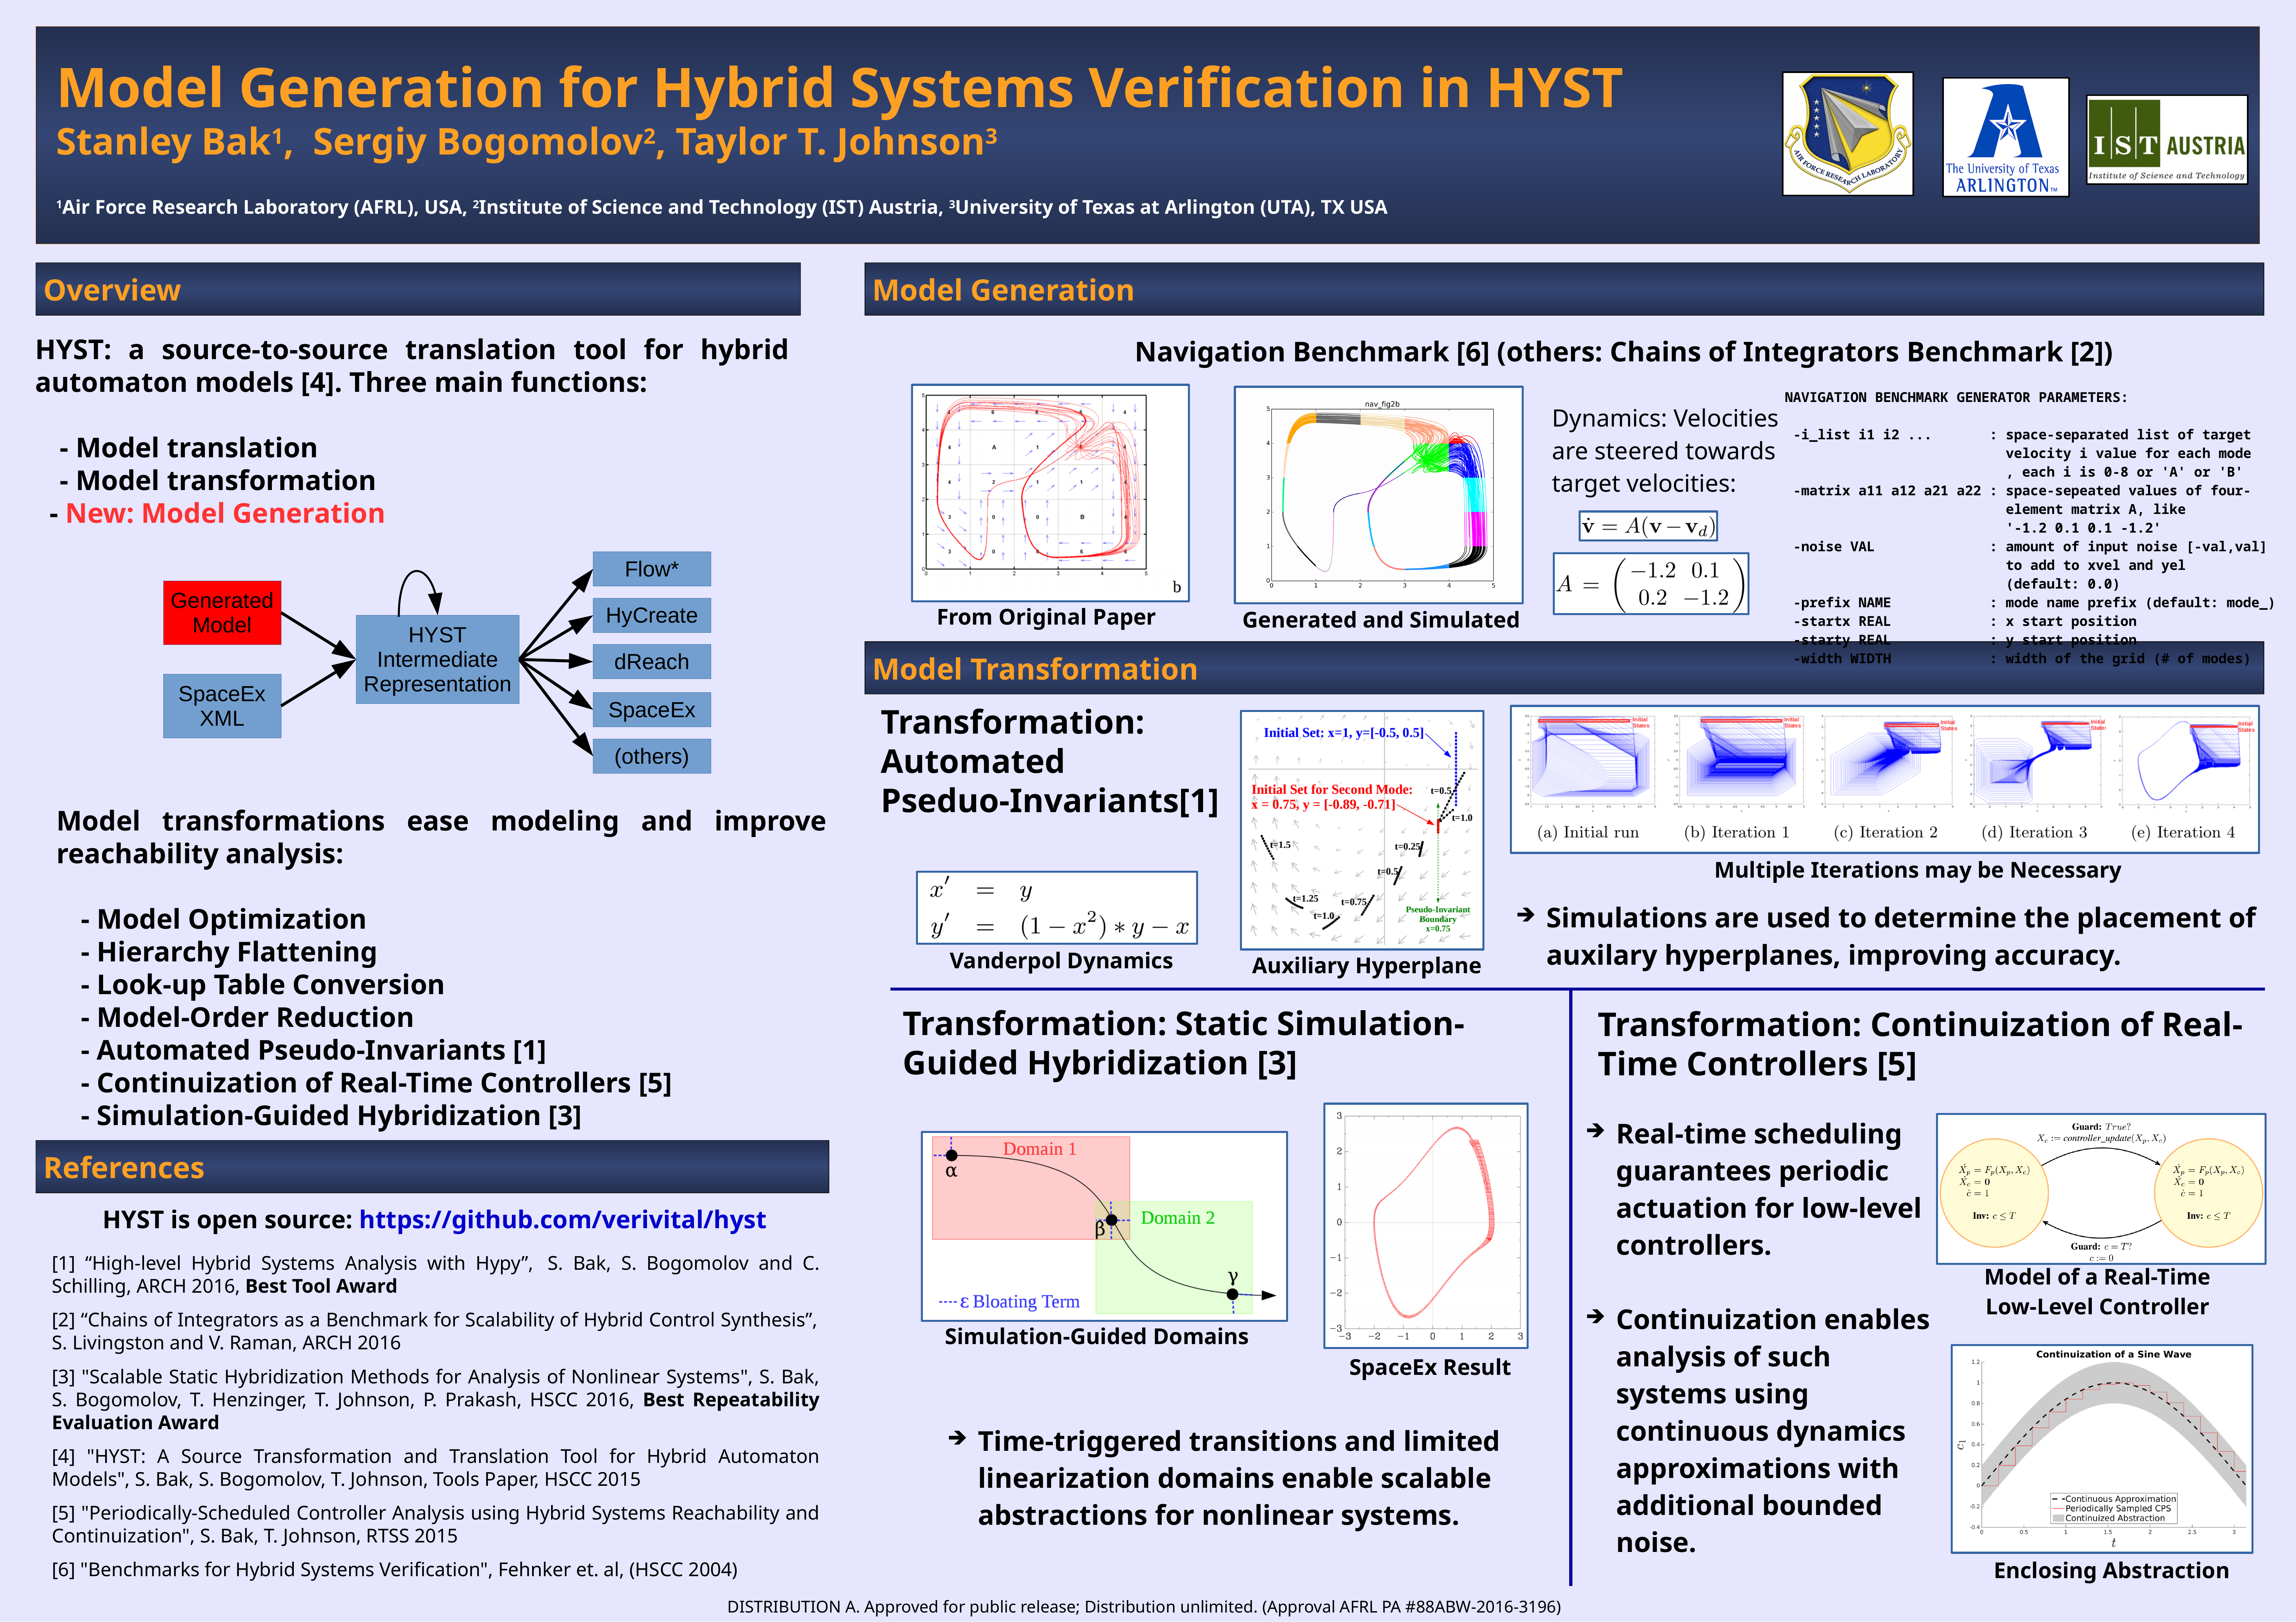

# Model Generation for Hybrid Systems Verification in HYST Stanley Bak1, Sergiy Bogomolov2, Taylor T. Johnson3 1Air Force Research Laboratory (AFRL), USA, 2Institute of Science and Technology (IST) Austria, 3University of Texas at Arlington (UTA), TX USA
Overview
Model Generation
HYST: a source-to-source translation tool for hybrid automaton models [4]. Three main functions:
	- Model translation
	- Model transformation
 - New: Model Generation
Navigation Benchmark [6] (others: Chains of Integrators Benchmark [2])
NAVIGATION BENCHMARK GENERATOR PARAMETERS:
 -i_list i1 i2 ... : space-separated list of target
 velocity i value for each mode
 , each i is 0-8 or 'A' or 'B'
 -matrix a11 a12 a21 a22 : space-sepeated values of four-
 element matrix A, like
 '-1.2 0.1 0.1 -1.2'
 -noise VAL : amount of input noise [-val,val]
 to add to xvel and yel
 (default: 0.0)
 -prefix NAME : mode name prefix (default: mode_)
 -startx REAL : x start position
 -starty REAL : y start position
 -width WIDTH : width of the grid (# of modes)
Dynamics: Velocities are steered towards target velocities:
Flow*
Generated
Model
HyCreate
From Original Paper
Generated and Simulated
HYST
Intermediate
Representation
Model Transformation
dReach
SpaceEx
XML
SpaceEx
Transformation: Automated
Pseduo-Invariants[1]
(others)
Model transformations ease modeling and improve reachability analysis:
	- Model Optimization
	- Hierarchy Flattening
	- Look-up Table Conversion
	- Model-Order Reduction
	- Automated Pseudo-Invariants [1]
	- Continuization of Real-Time Controllers [5]
	- Simulation-Guided Hybridization [3]
Multiple Iterations may be Necessary
Simulations are used to determine the placement of auxilary hyperplanes, improving accuracy.
Vanderpol Dynamics
Auxiliary Hyperplane
Transformation: Static Simulation-Guided Hybridization [3]
Transformation: Continuization of Real-Time Controllers [5]
Real-time scheduling guarantees periodic actuation for low-level controllers.
Continuization enables analysis of such systems using continuous dynamics approximations with additional bounded noise.
References
HYST is open source: https://github.com/verivital/hyst
[1] “High-level Hybrid Systems Analysis with Hypy”,	S. Bak, S. Bogomolov and C. Schilling, ARCH 2016, Best Tool Award
[2] “Chains of Integrators as a Benchmark for Scalability of Hybrid Control Synthesis”,	S. Livingston and V. Raman, ARCH 2016
[3] "Scalable Static Hybridization Methods for Analysis of Nonlinear Systems", S. Bak, S. Bogomolov, T. Henzinger, T. Johnson, P. Prakash, HSCC 2016, Best Repeatability Evaluation Award
[4] "HYST: A Source Transformation and Translation Tool for Hybrid Automaton Models", S. Bak, S. Bogomolov, T. Johnson, Tools Paper, HSCC 2015
[5] "Periodically-Scheduled Controller Analysis using Hybrid Systems Reachability and Continuization", S. Bak, T. Johnson, RTSS 2015
[6] "Benchmarks for Hybrid Systems Verification", Fehnker et. al, (HSCC 2004)
Model of a Real-Time
Low-Level Controller
Simulation-Guided Domains
SpaceEx Result
Time-triggered transitions and limited linearization domains enable scalable abstractions for nonlinear systems.
Enclosing Abstraction
DISTRIBUTION A. Approved for public release; Distribution unlimited. (Approval AFRL PA #88ABW-2016-3196)